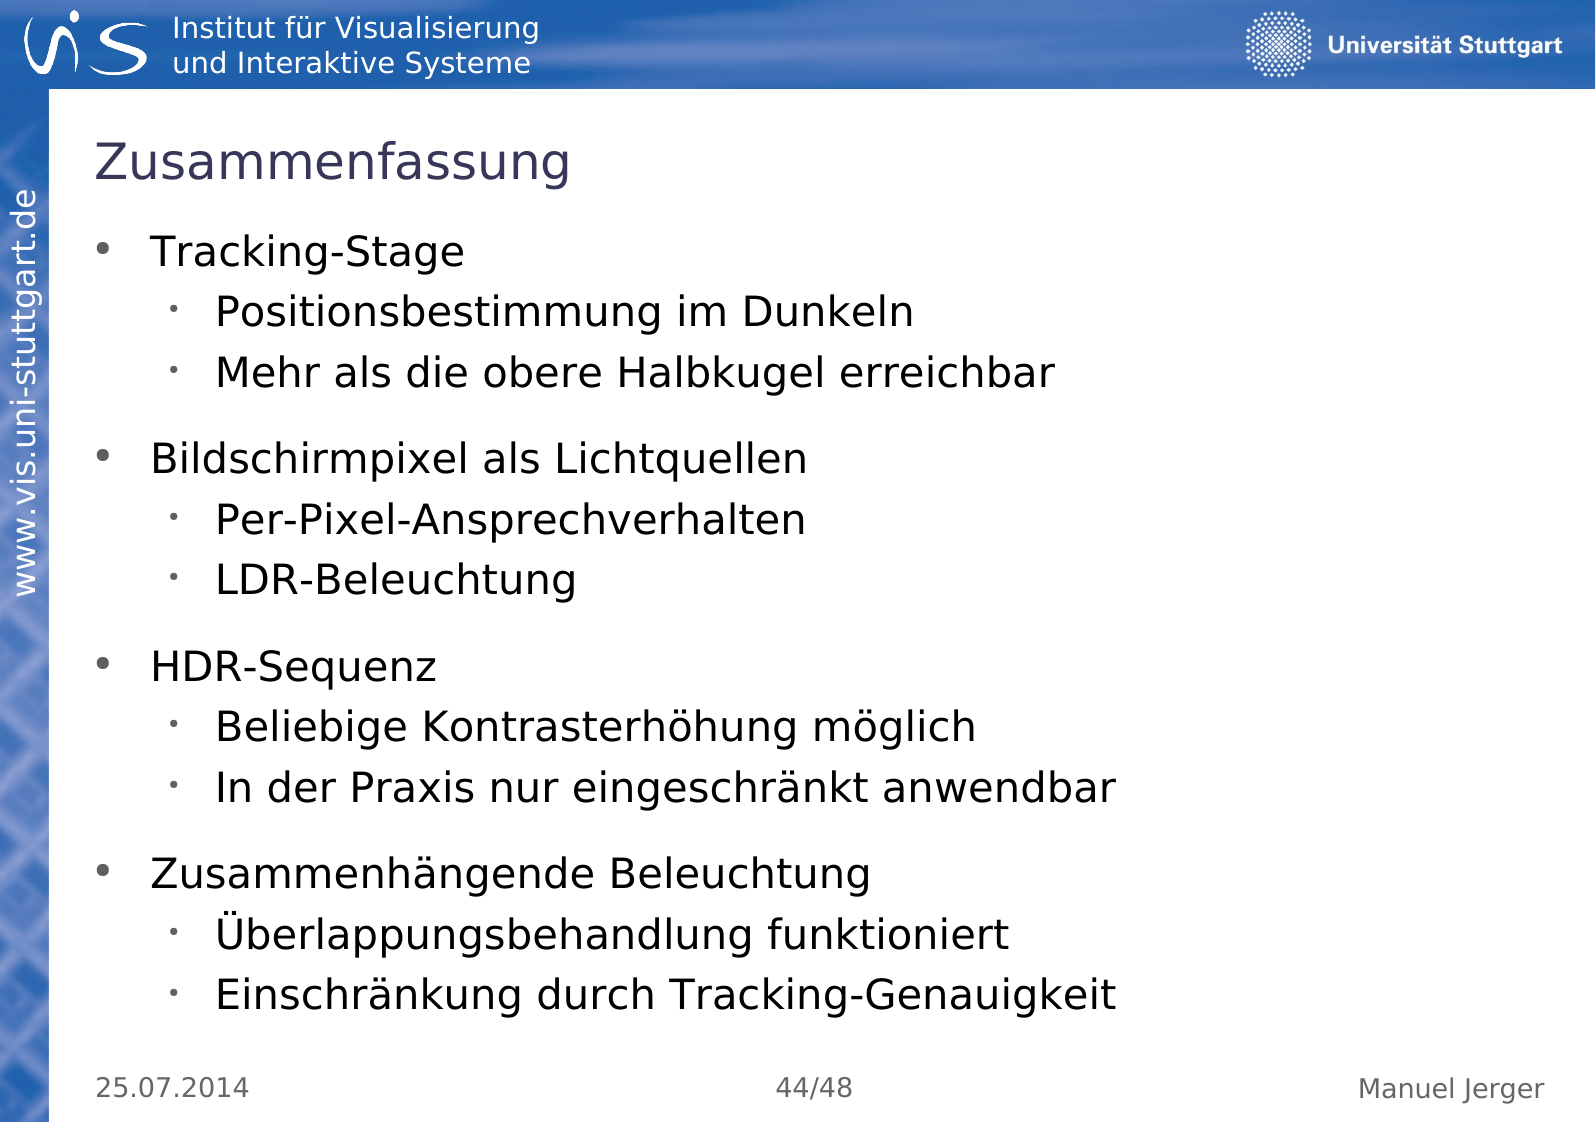

# Zusammenfassung
Tracking-Stage
Positionsbestimmung im Dunkeln
Mehr als die obere Halbkugel erreichbar
Bildschirmpixel als Lichtquellen
Per-Pixel-Ansprechverhalten
LDR-Beleuchtung
HDR-Sequenz
Beliebige Kontrasterhöhung möglich
In der Praxis nur eingeschränkt anwendbar
Zusammenhängende Beleuchtung
Überlappungsbehandlung funktioniert
Einschränkung durch Tracking-Genauigkeit